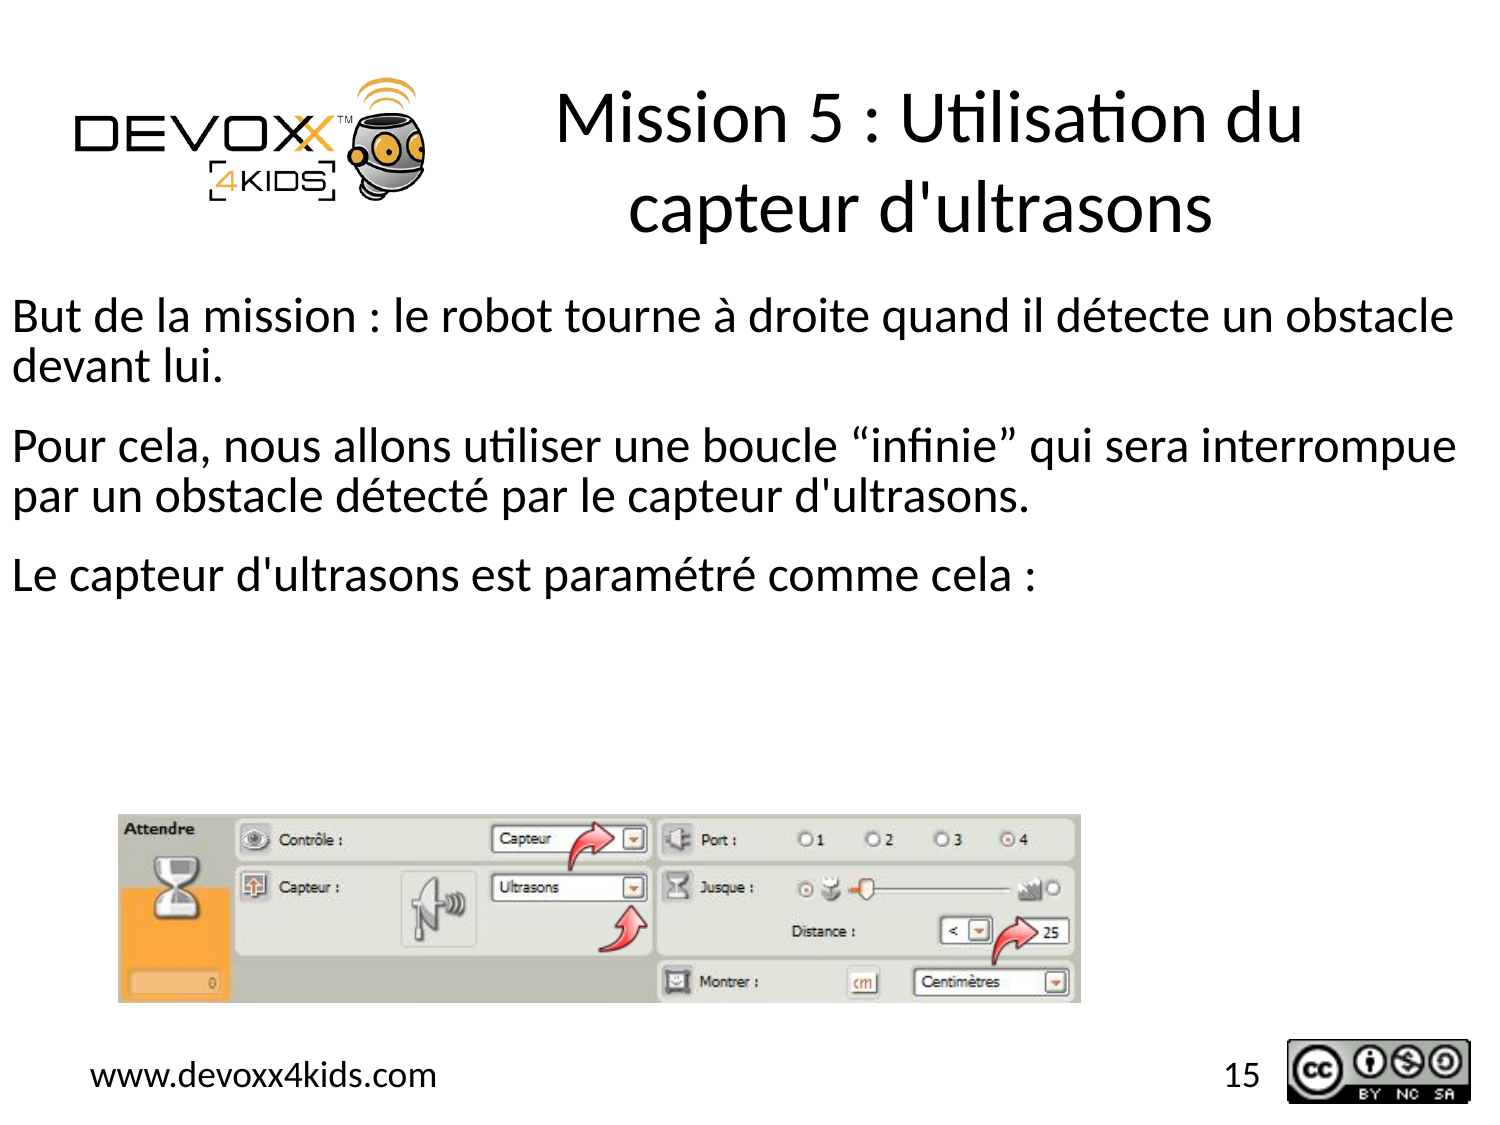

# Mission 5 : Utilisation du capteur d'ultrasons
But de la mission : le robot tourne à droite quand il détecte un obstacle devant lui.
Pour cela, nous allons utiliser une boucle “infinie” qui sera interrompue par un obstacle détecté par le capteur d'ultrasons.
Le capteur d'ultrasons est paramétré comme cela :